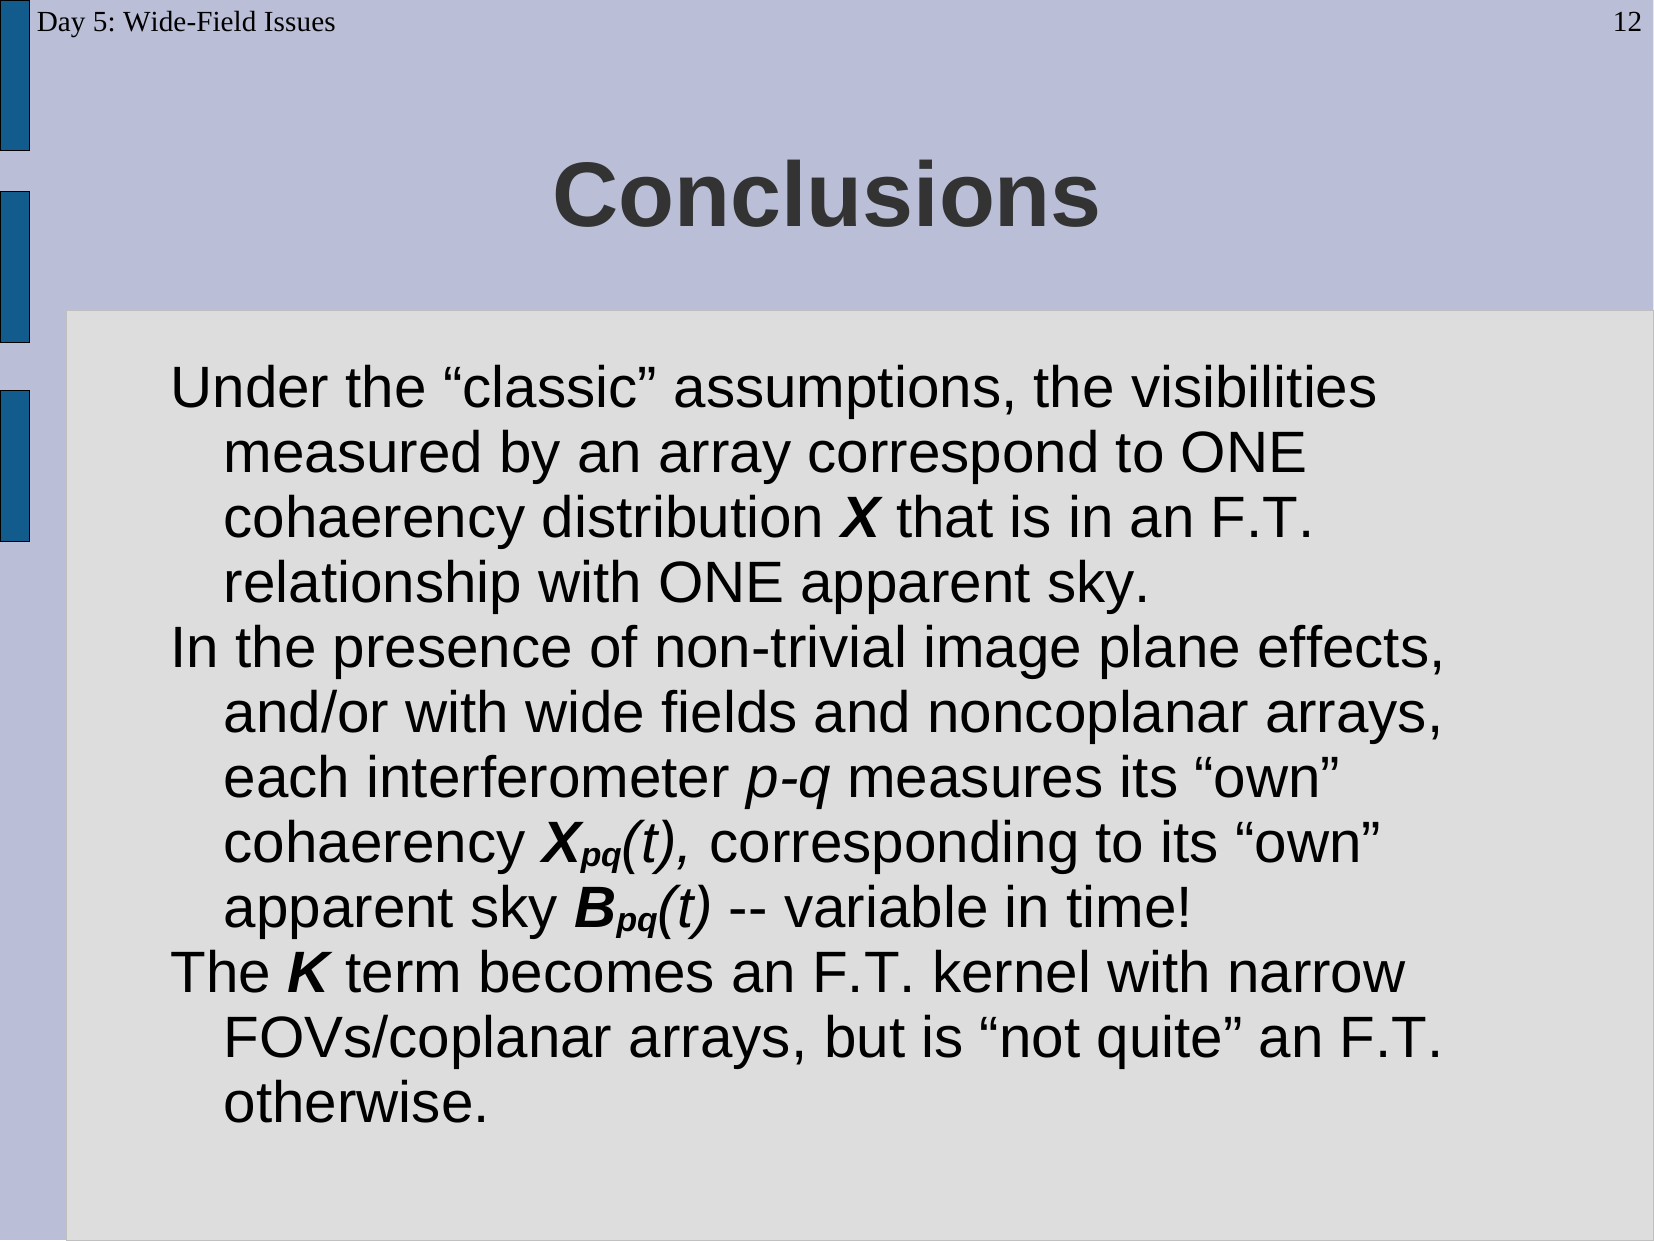

Day 5: Wide-Field Issues
12
# Conclusions
Under the “classic” assumptions, the visibilities measured by an array correspond to ONE cohaerency distribution X that is in an F.T. relationship with ONE apparent sky.
In the presence of non-trivial image plane effects, and/or with wide fields and noncoplanar arrays, each interferometer p-q measures its “own” cohaerency Xpq(t), corresponding to its “own” apparent sky Bpq(t) -- variable in time!
The K term becomes an F.T. kernel with narrow FOVs/coplanar arrays, but is “not quite” an F.T. otherwise.